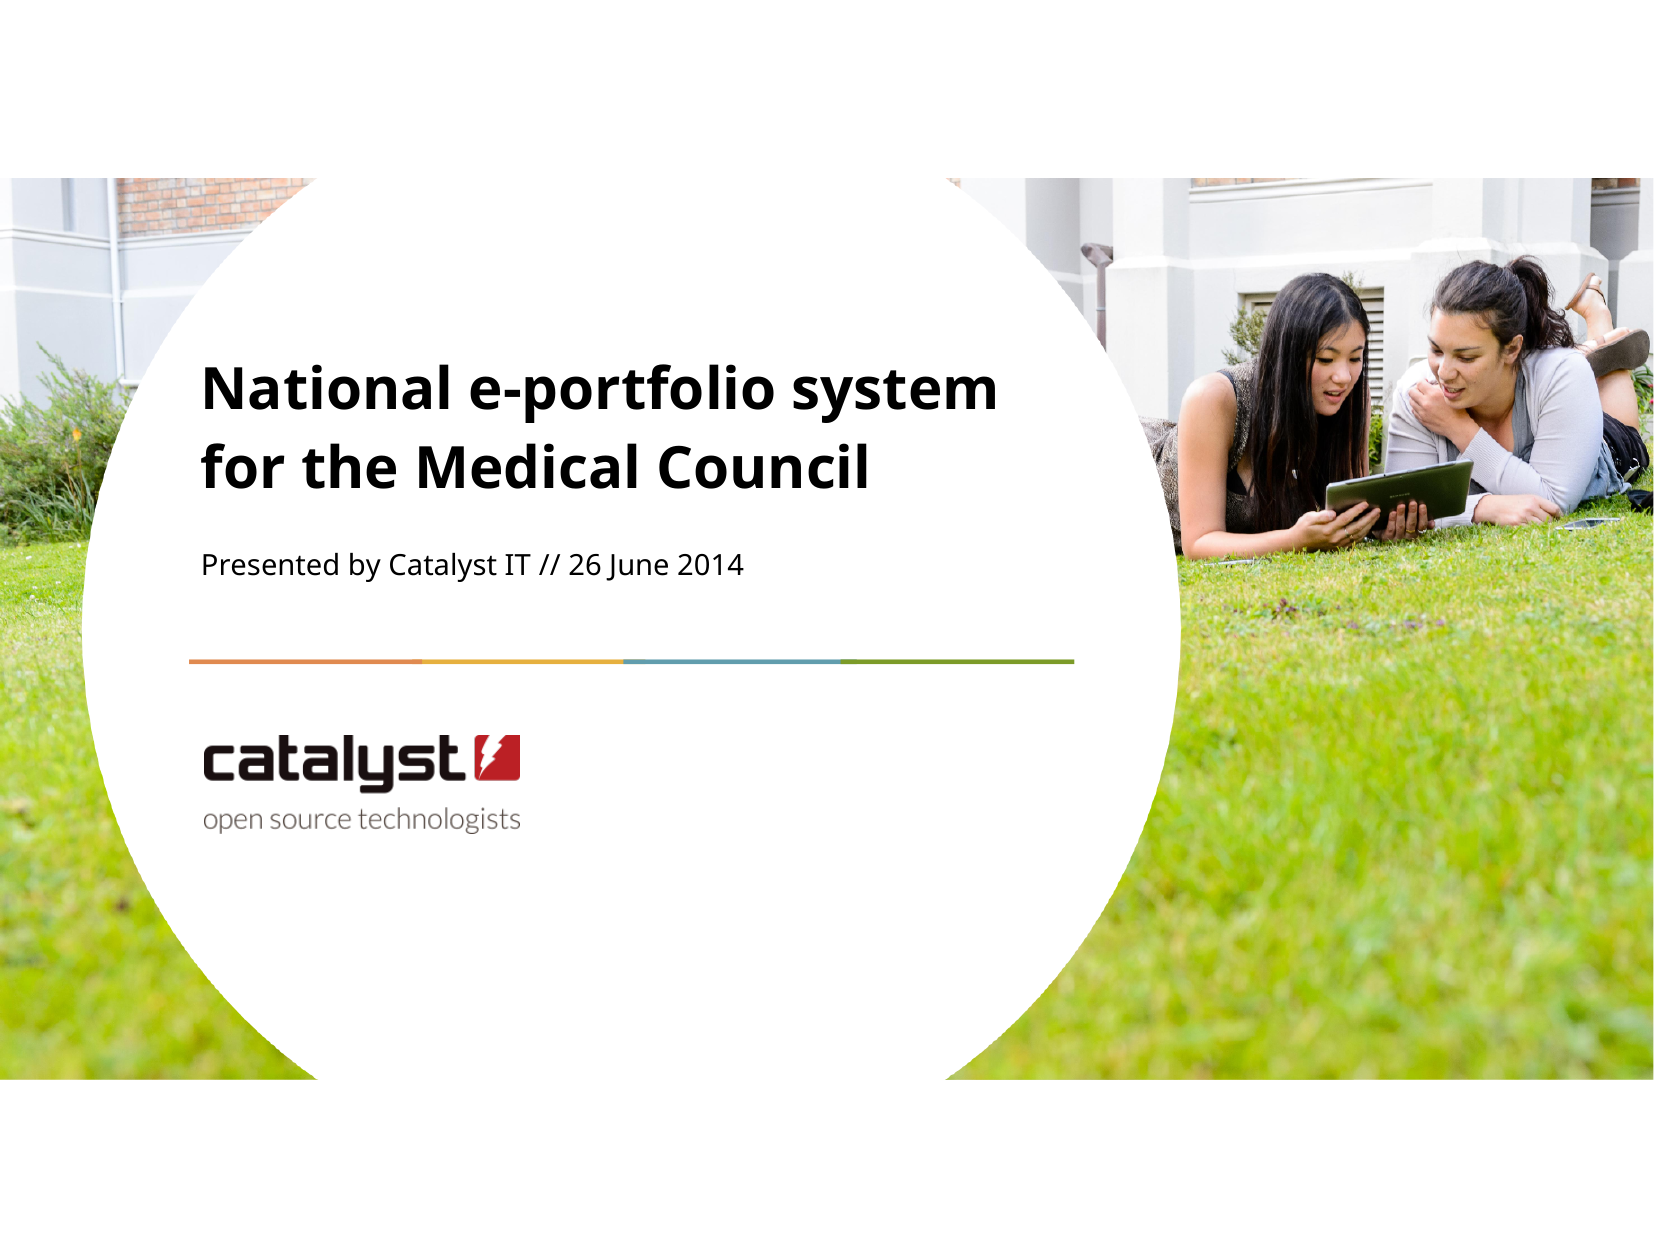

# National e-portfolio system for the Medical Council
Presented by Catalyst IT // 26 June 2014